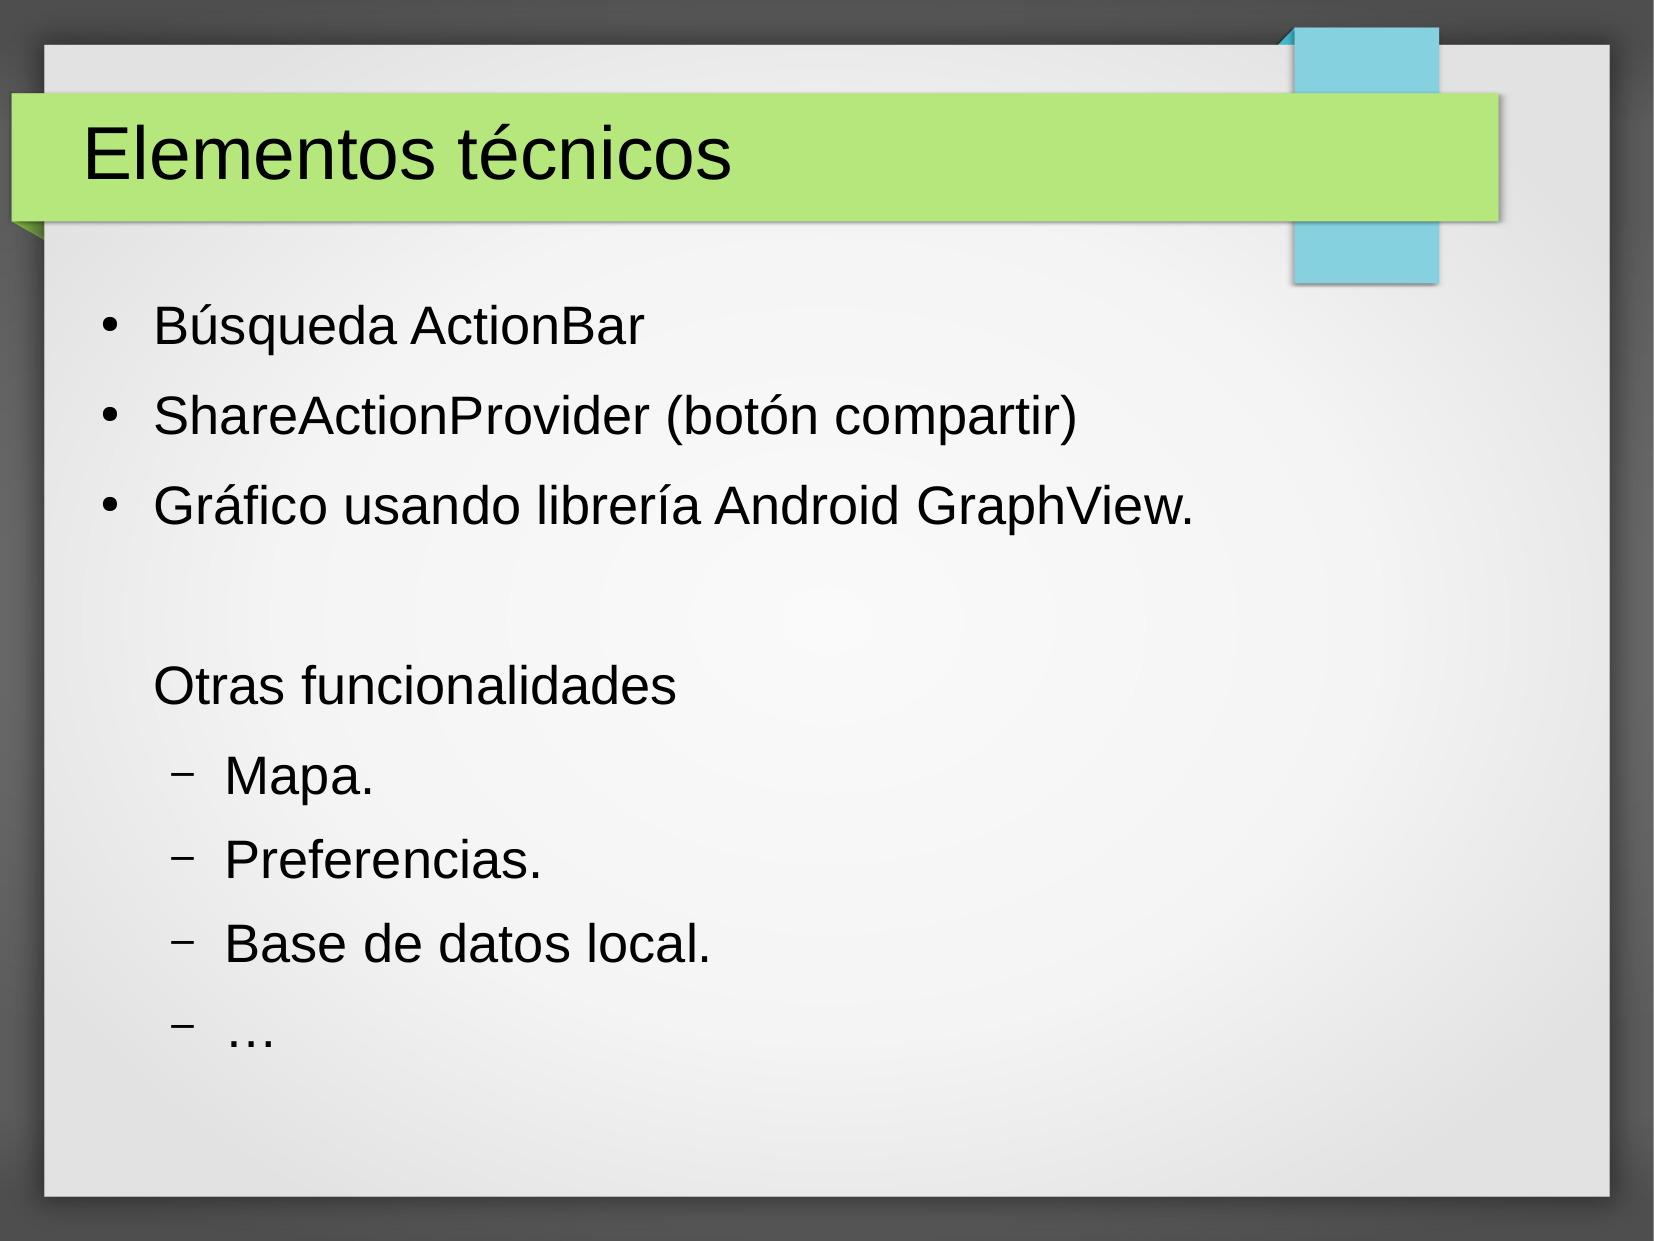

# Elementos técnicos
Búsqueda ActionBar
ShareActionProvider (botón compartir)
Gráfico usando librería Android GraphView.
Otras funcionalidades
Mapa.
Preferencias.
Base de datos local.
…